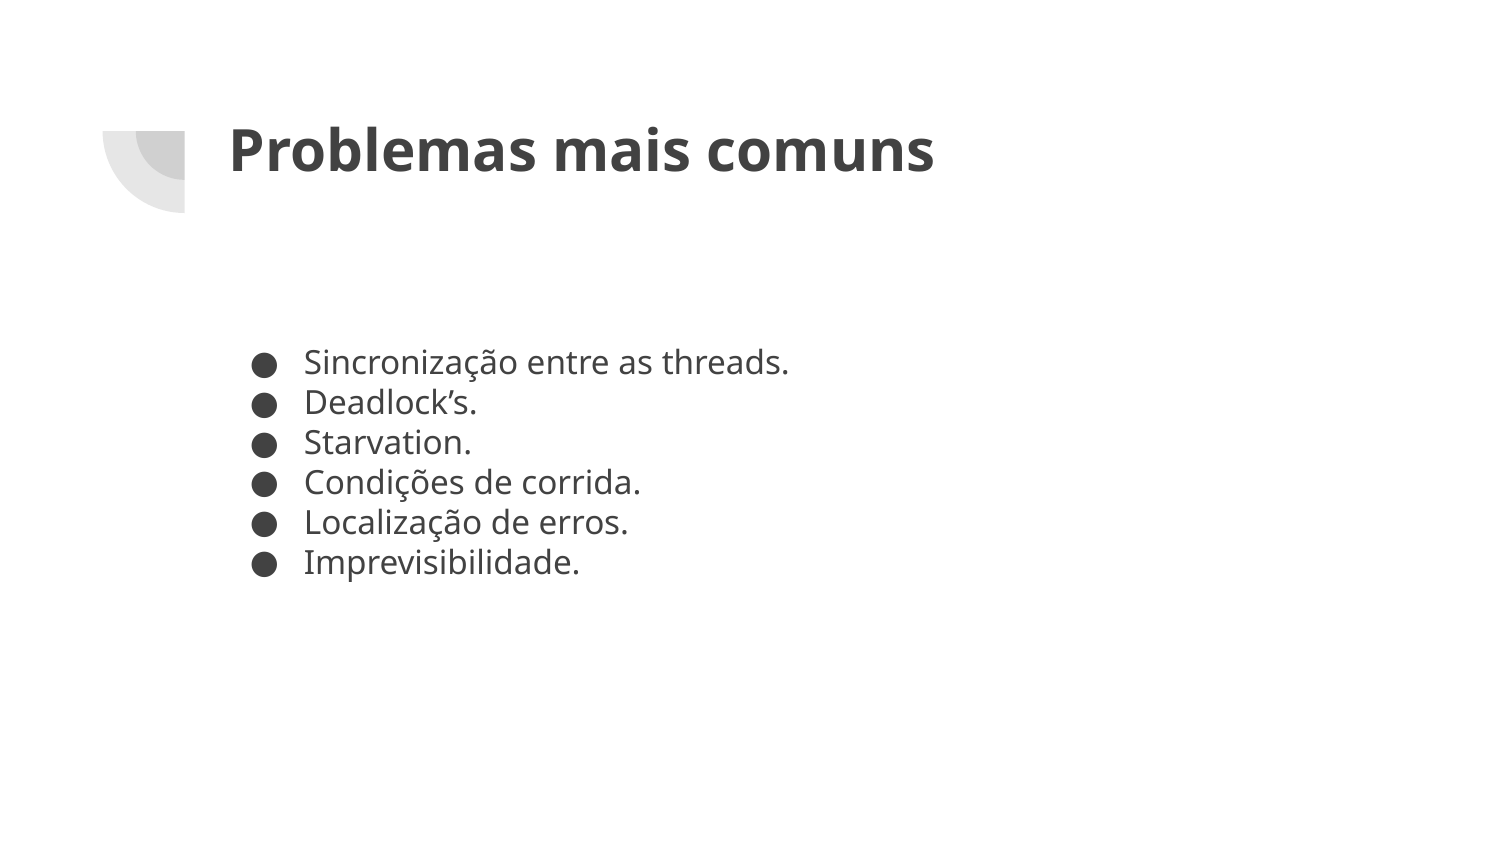

# Problemas mais comuns
Sincronização entre as threads.
Deadlock’s.
Starvation.
Condições de corrida.
Localização de erros.
Imprevisibilidade.